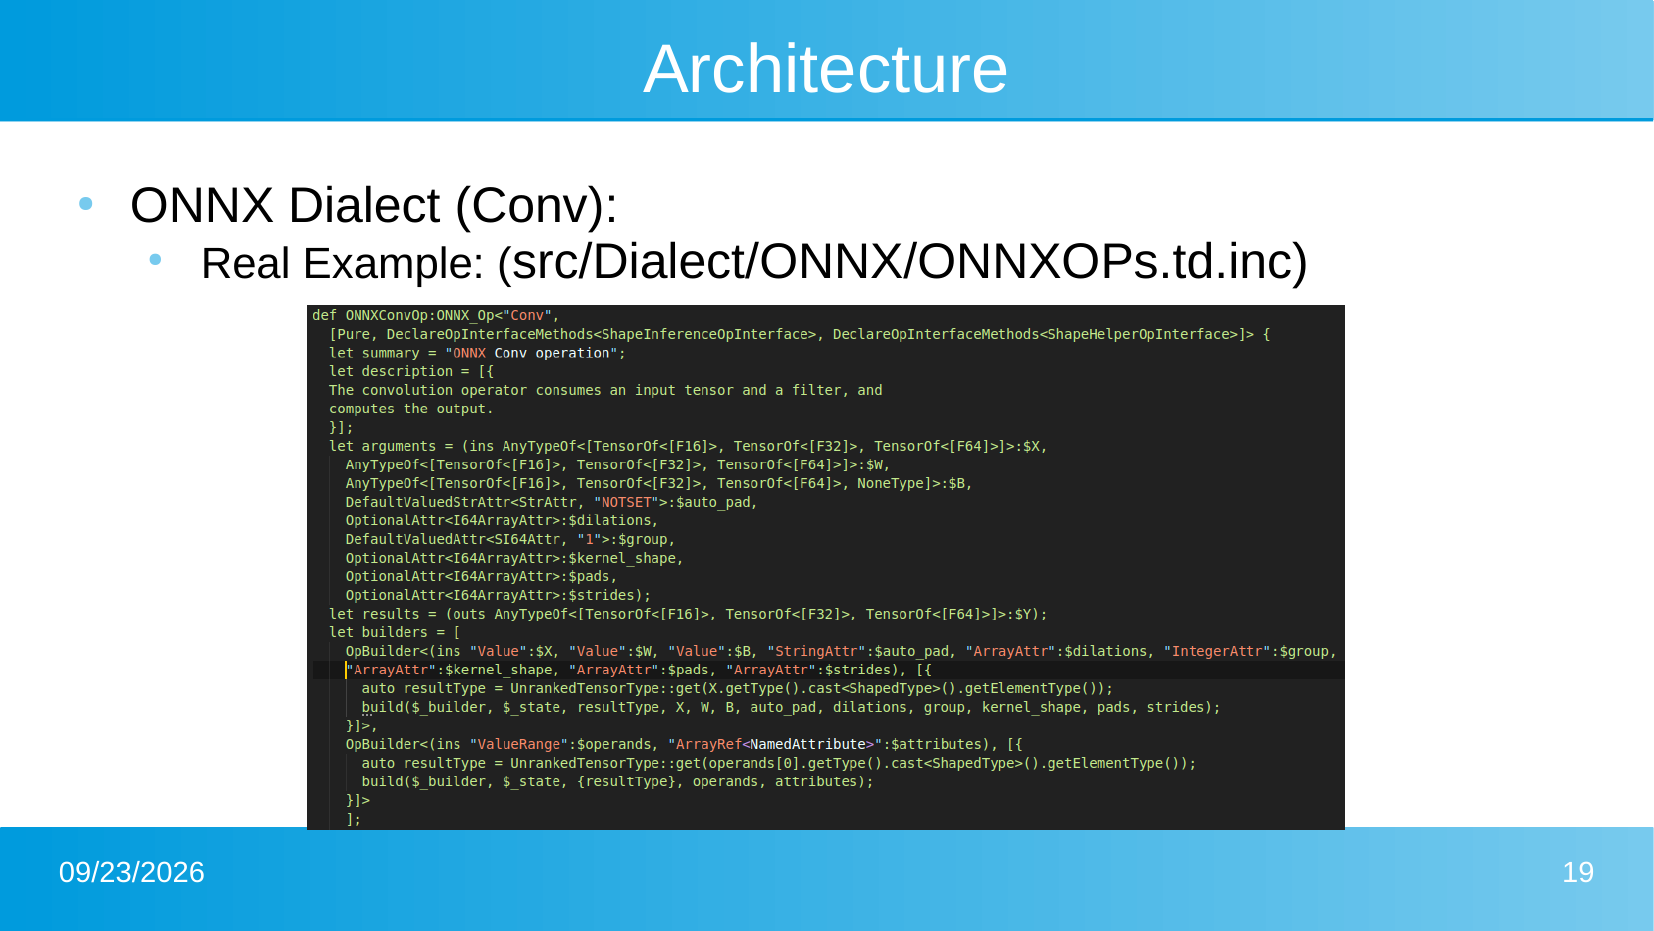

# Architecture
ONNX Dialect (Conv):
Real Example: (src/Dialect/ONNX/ONNXOPs.td.inc)
19